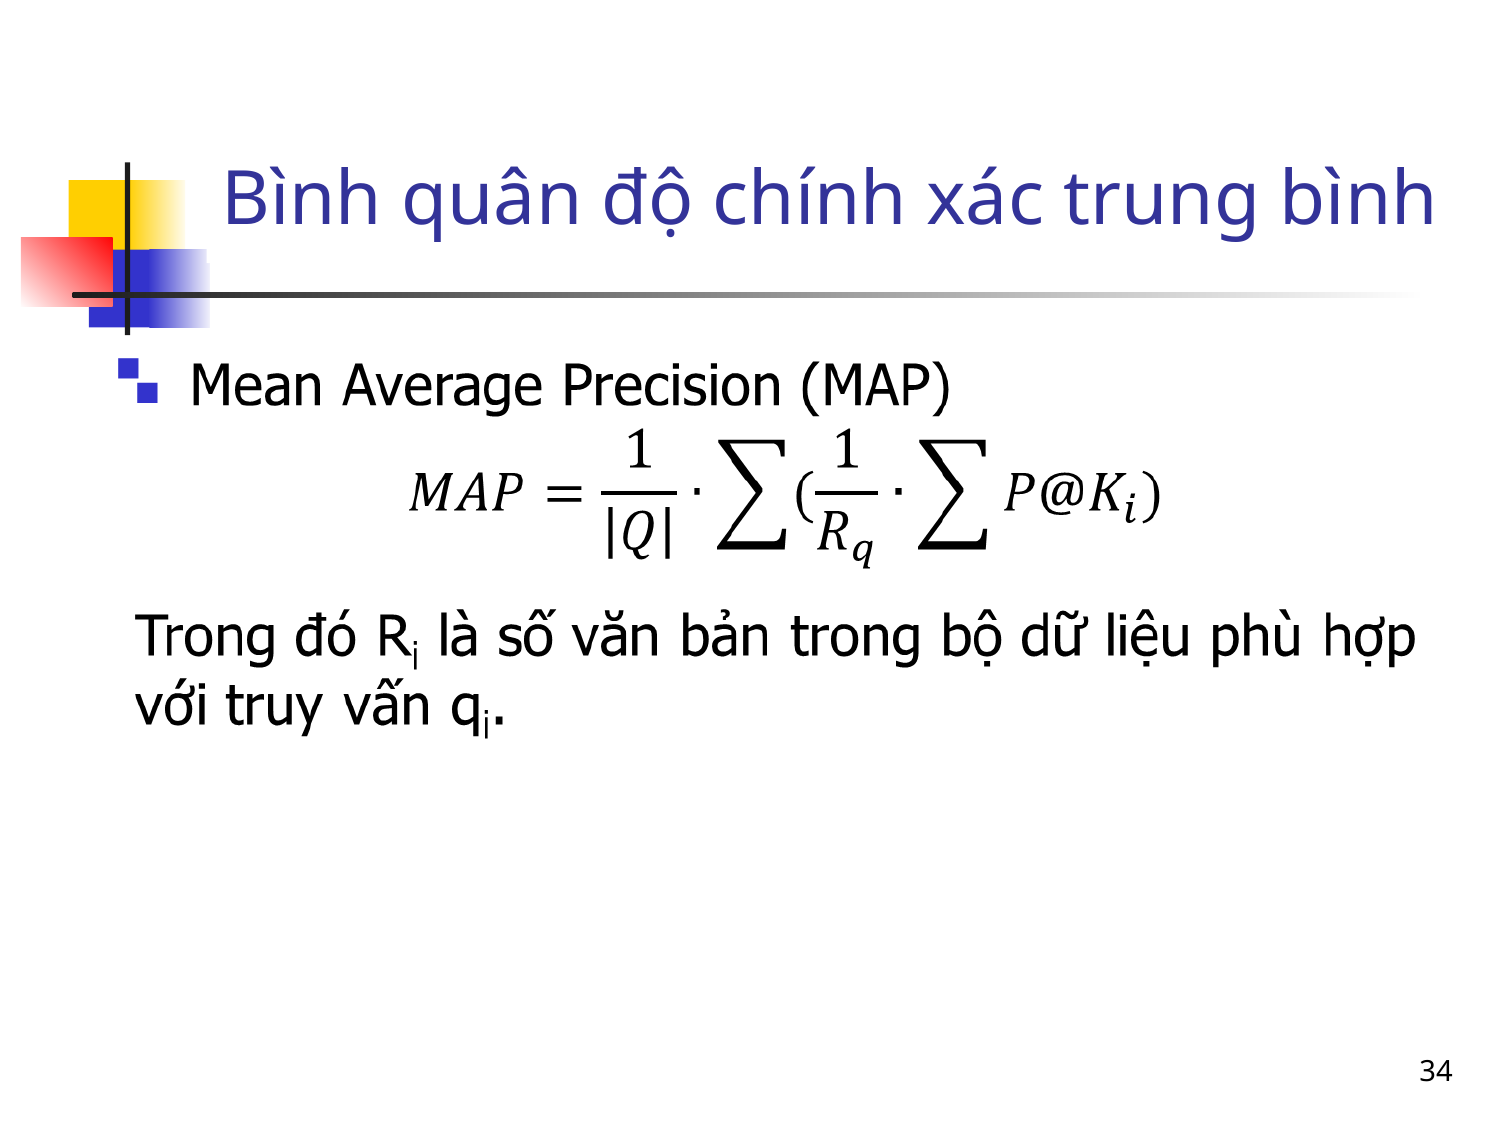

# Bình quân độ chính xác trung bình